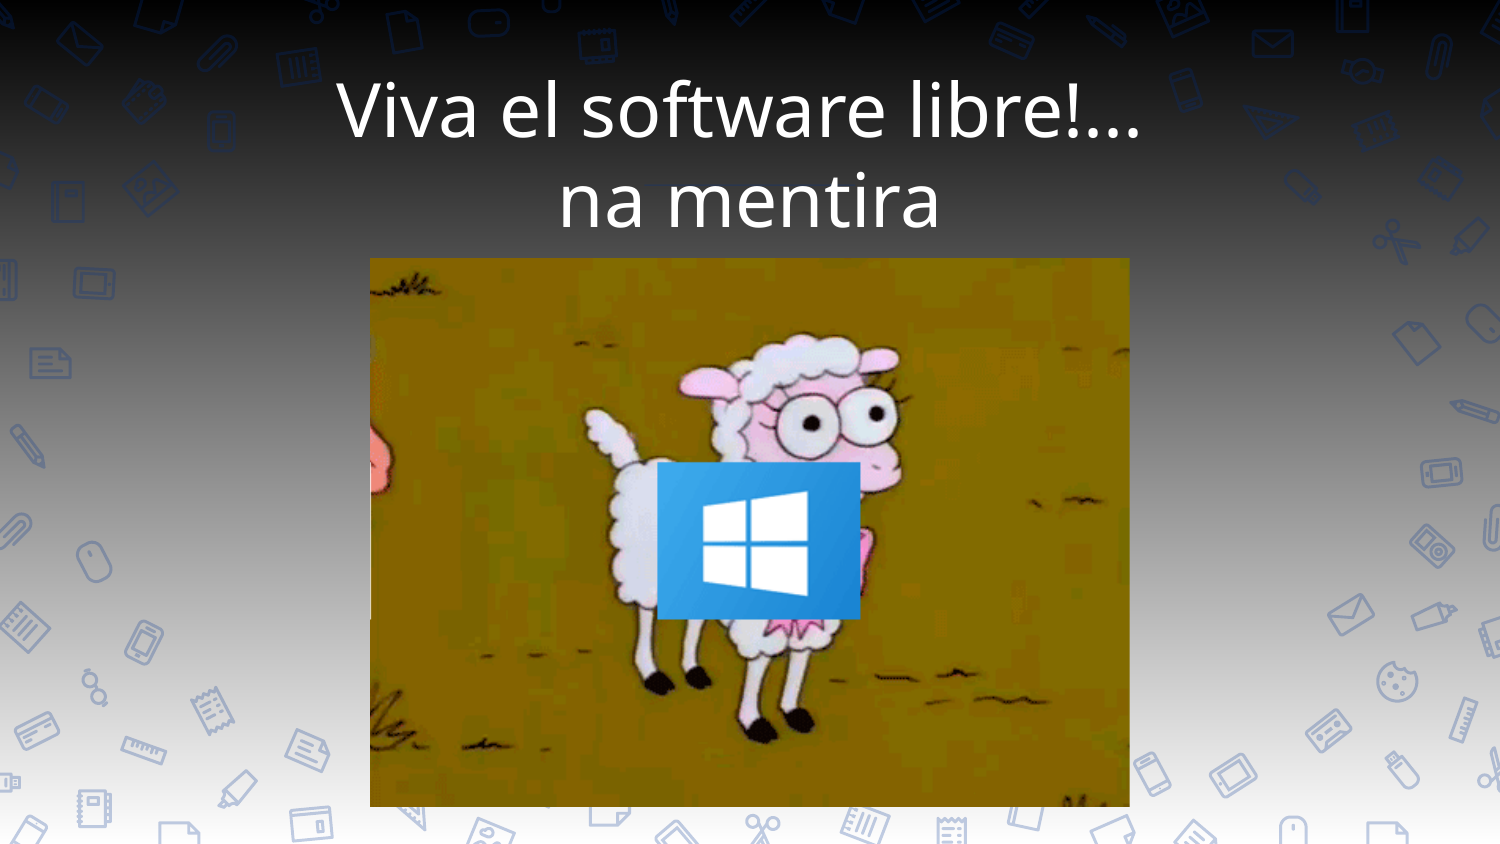

# Viva el software libre!... na mentira